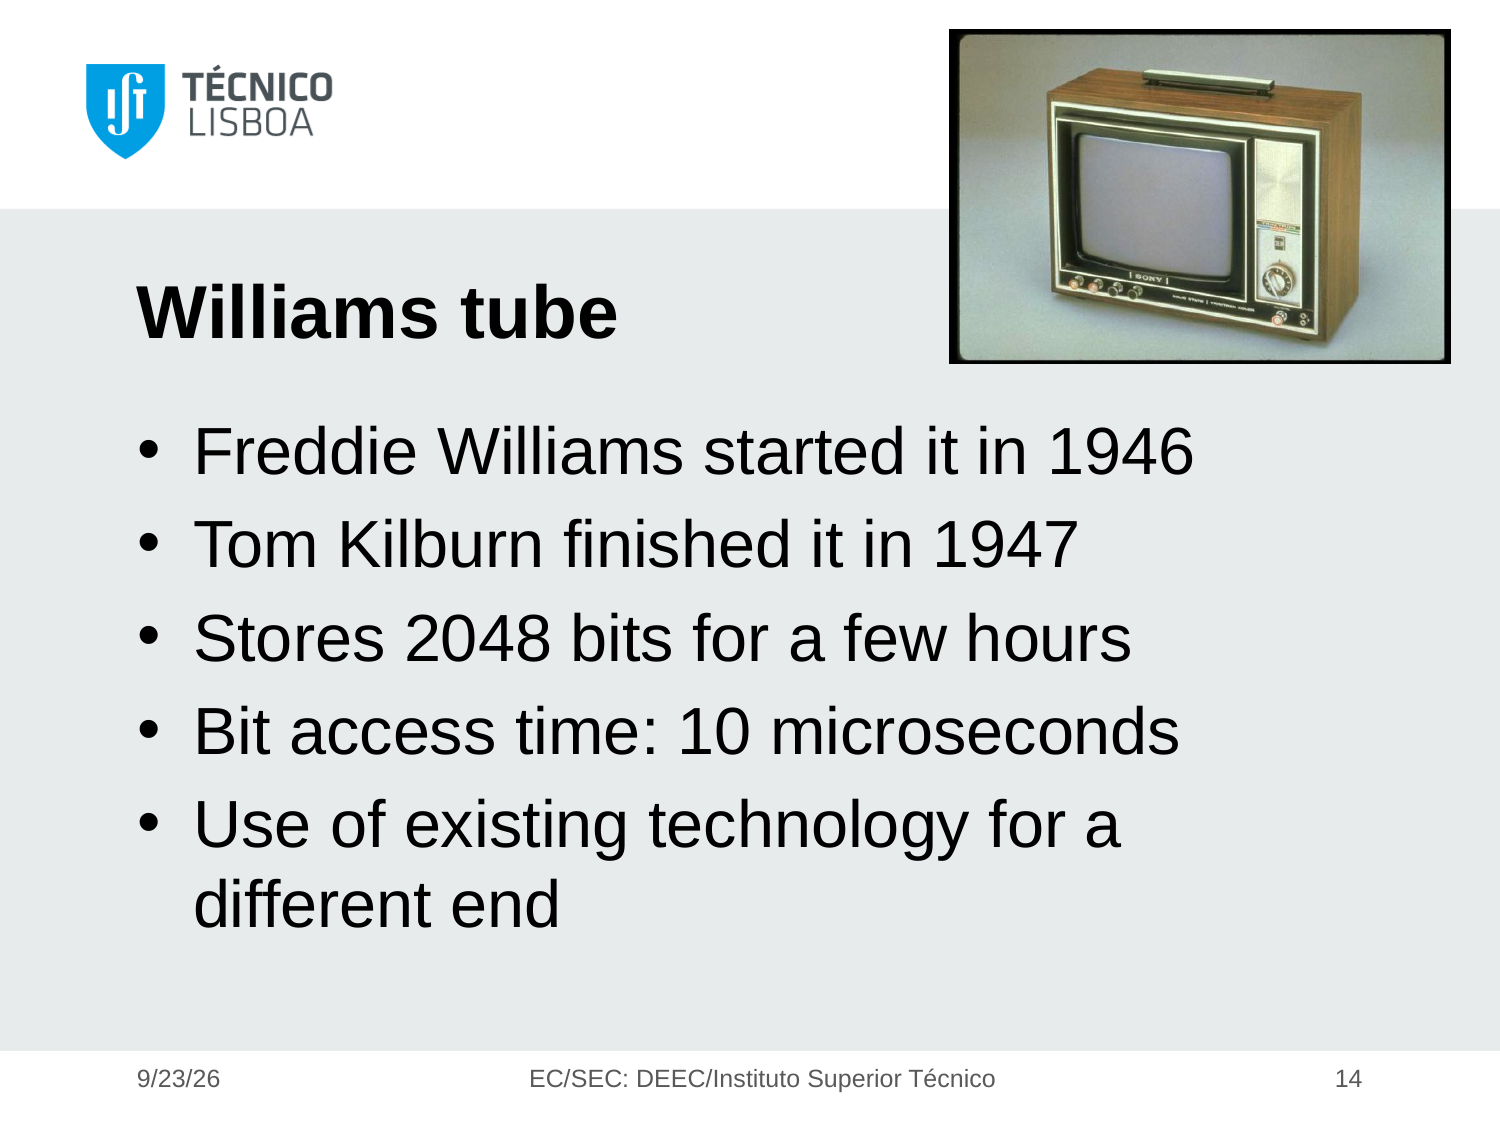

# Williams tube
Freddie Williams started it in 1946
Tom Kilburn finished it in 1947
Stores 2048 bits for a few hours
Bit access time: 10 microseconds
Use of existing technology for a different end
EC/SEC: DEEC/Instituto Superior Técnico